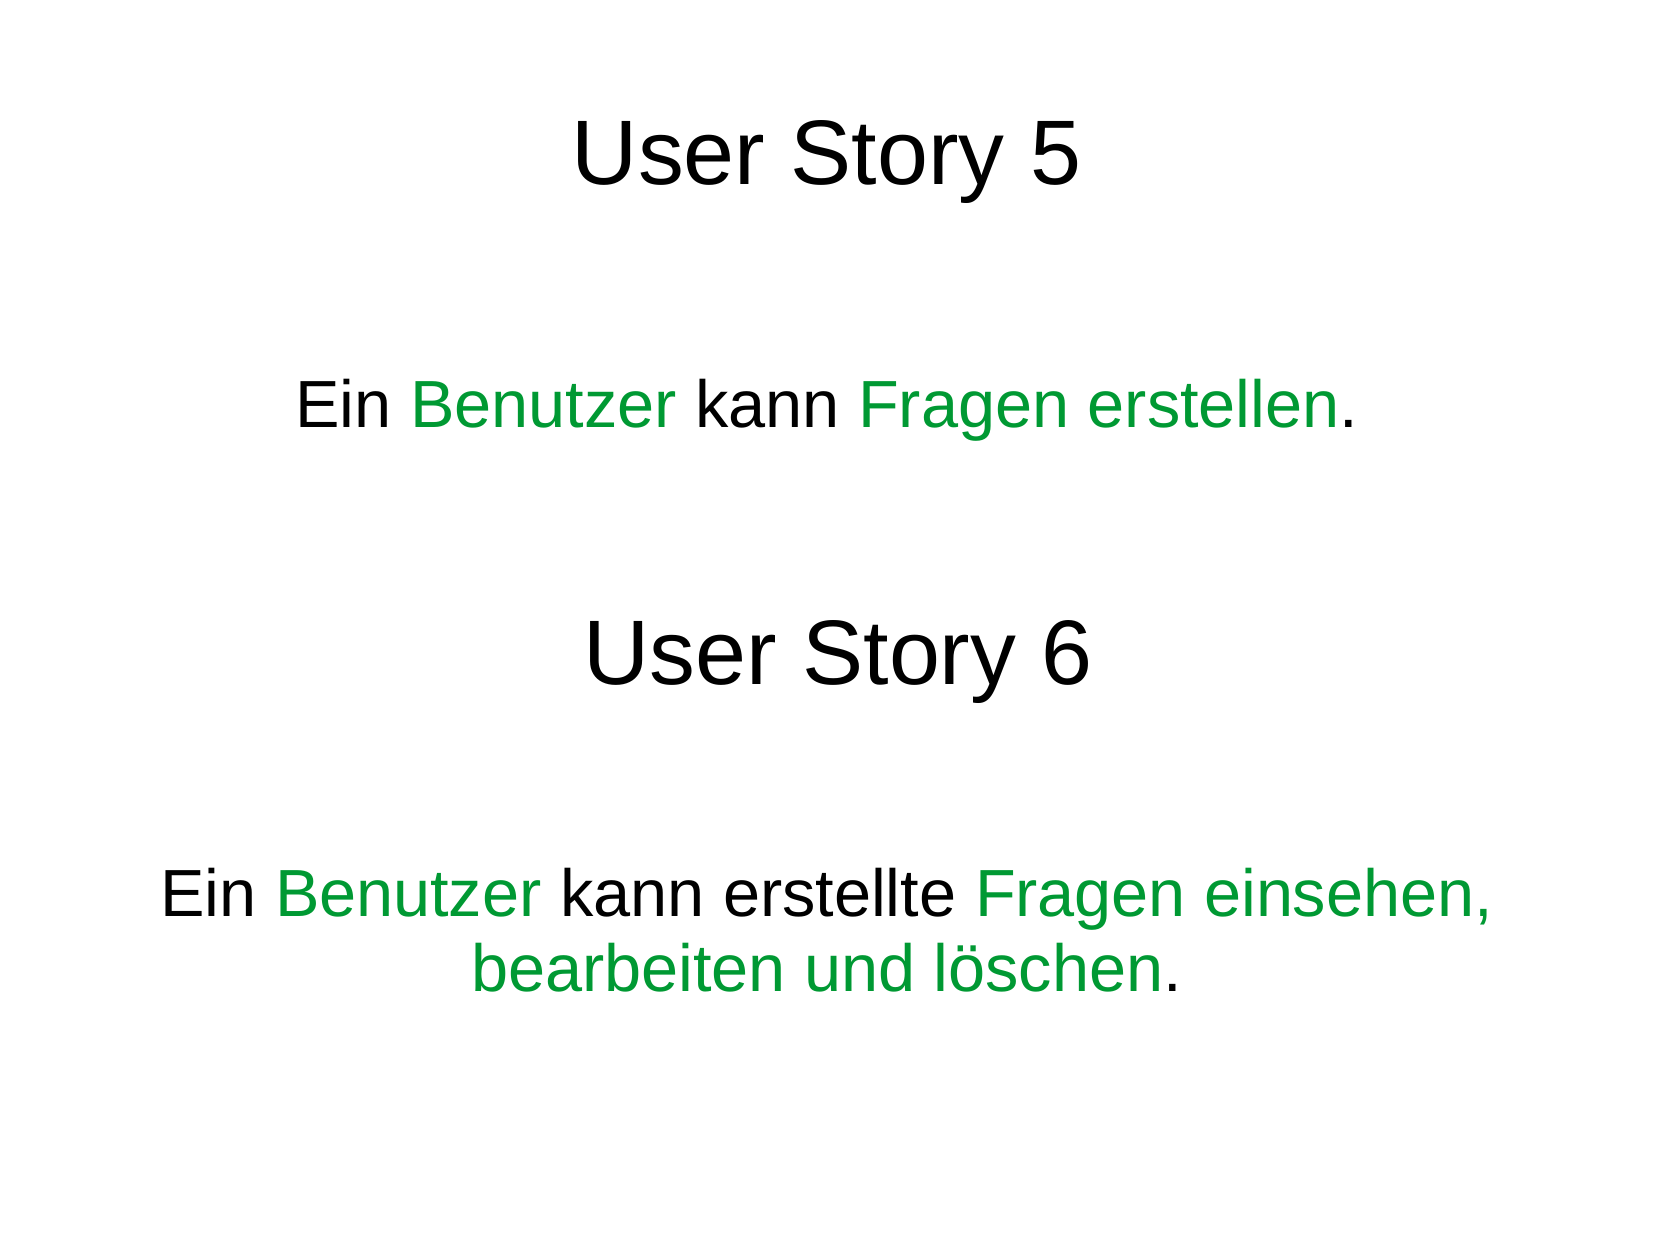

# User Story 5
Ein Benutzer kann Fragen erstellen.
User Story 6
Ein Benutzer kann erstellte Fragen einsehen, bearbeiten und löschen.